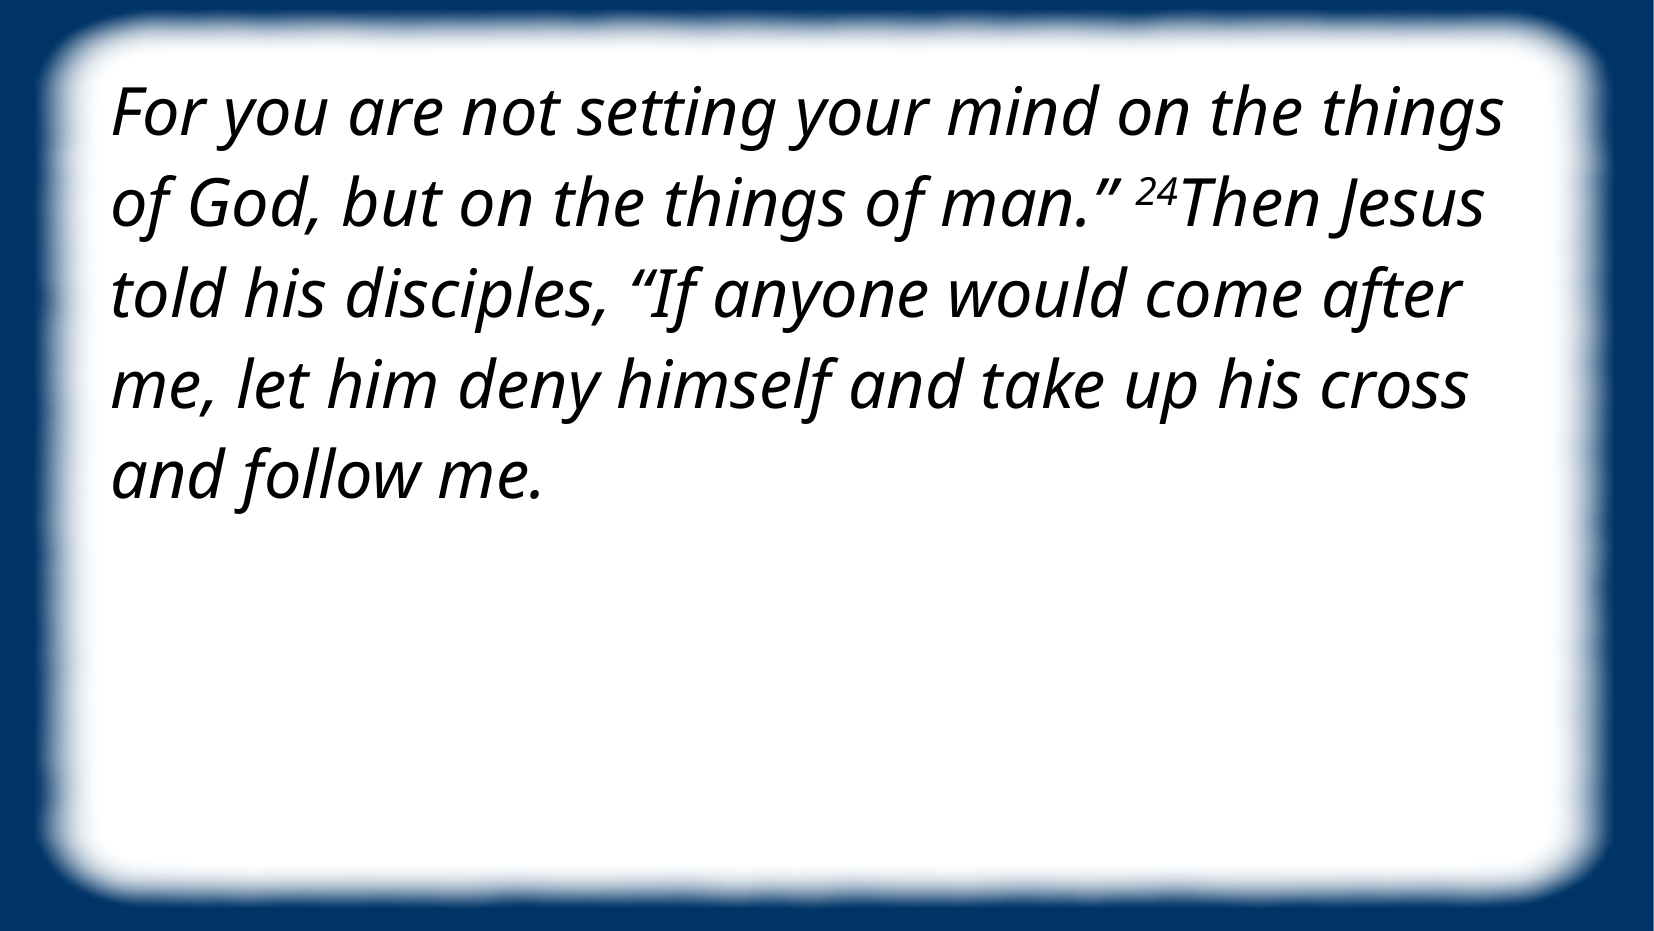

For you are not setting your mind on the things of God, but on the things of man.” 24Then Jesus told his disciples, “If anyone would come after me, let him deny himself and take up his cross and follow me.